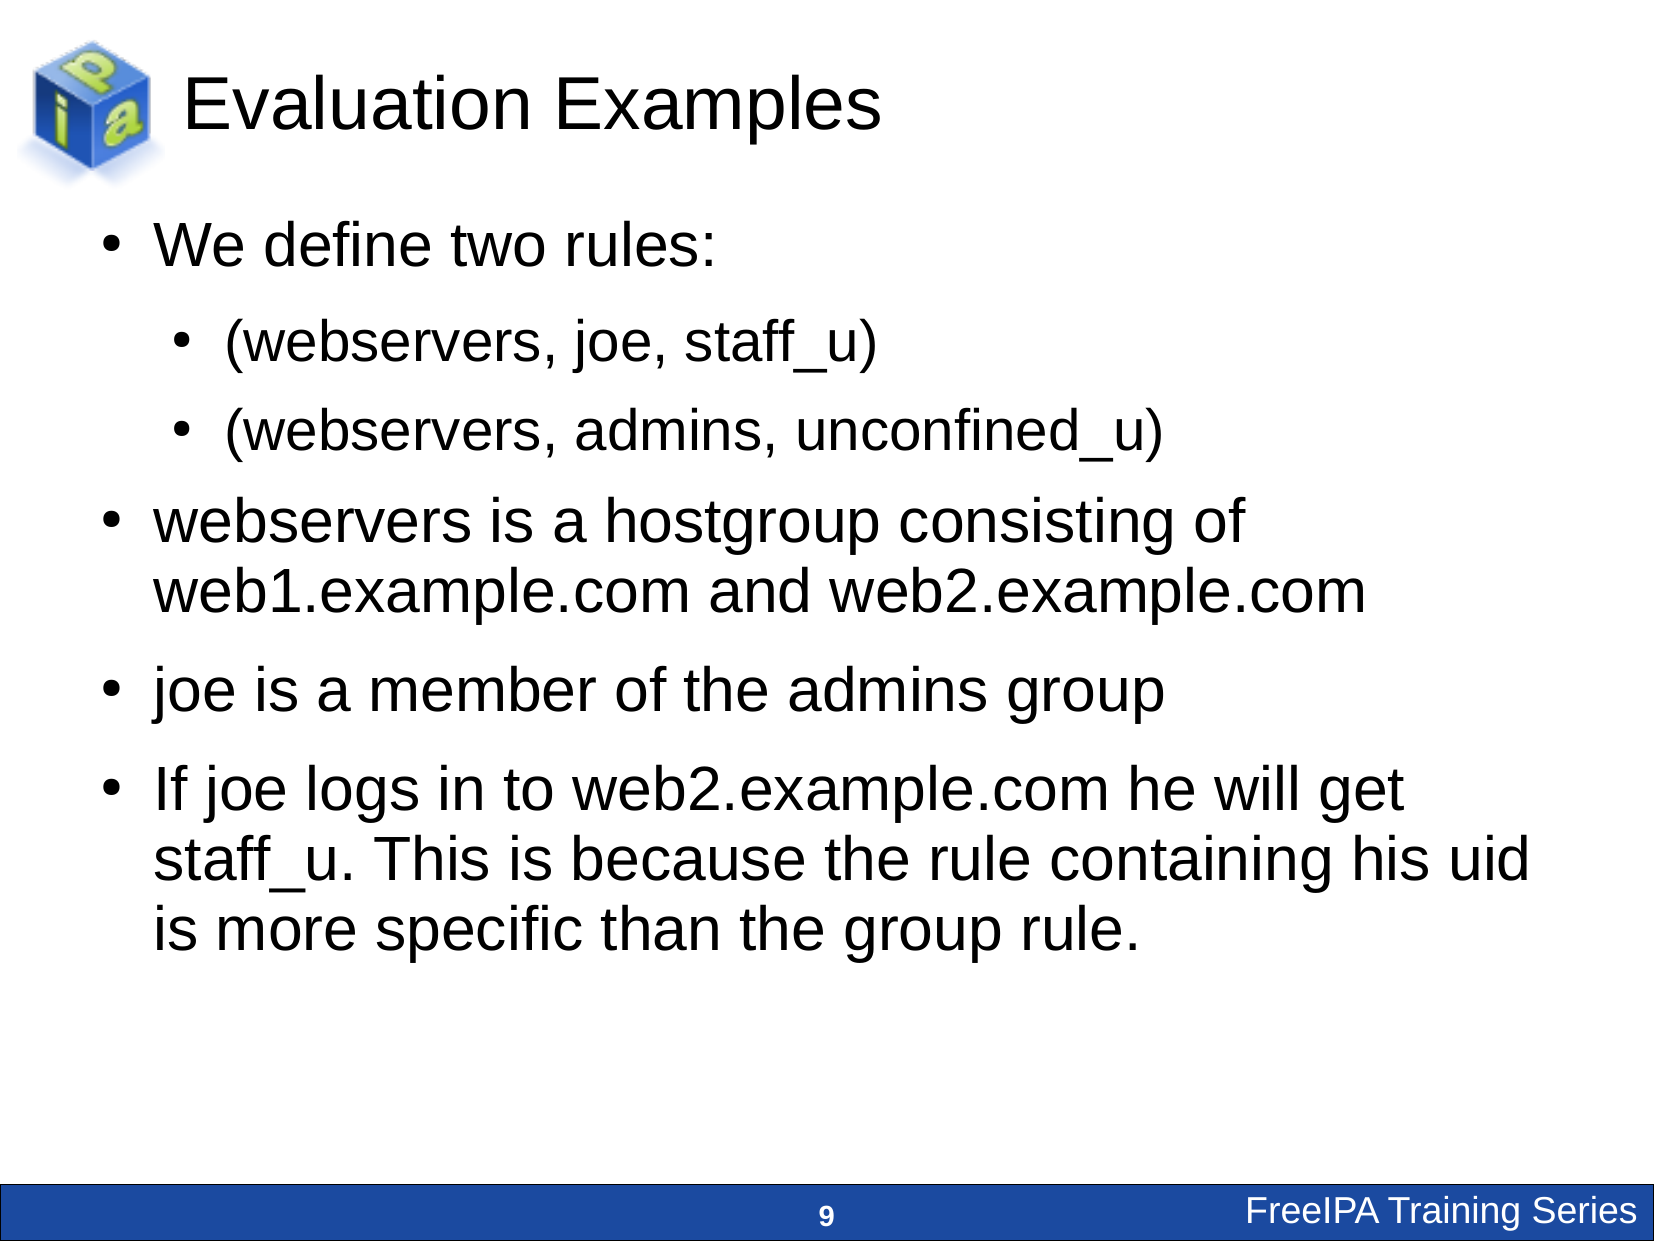

# Evaluation Examples
We define two rules:
(webservers, joe, staff_u)
(webservers, admins, unconfined_u)
webservers is a hostgroup consisting of web1.example.com and web2.example.com
joe is a member of the admins group
If joe logs in to web2.example.com he will get staff_u. This is because the rule containing his uid is more specific than the group rule.
9